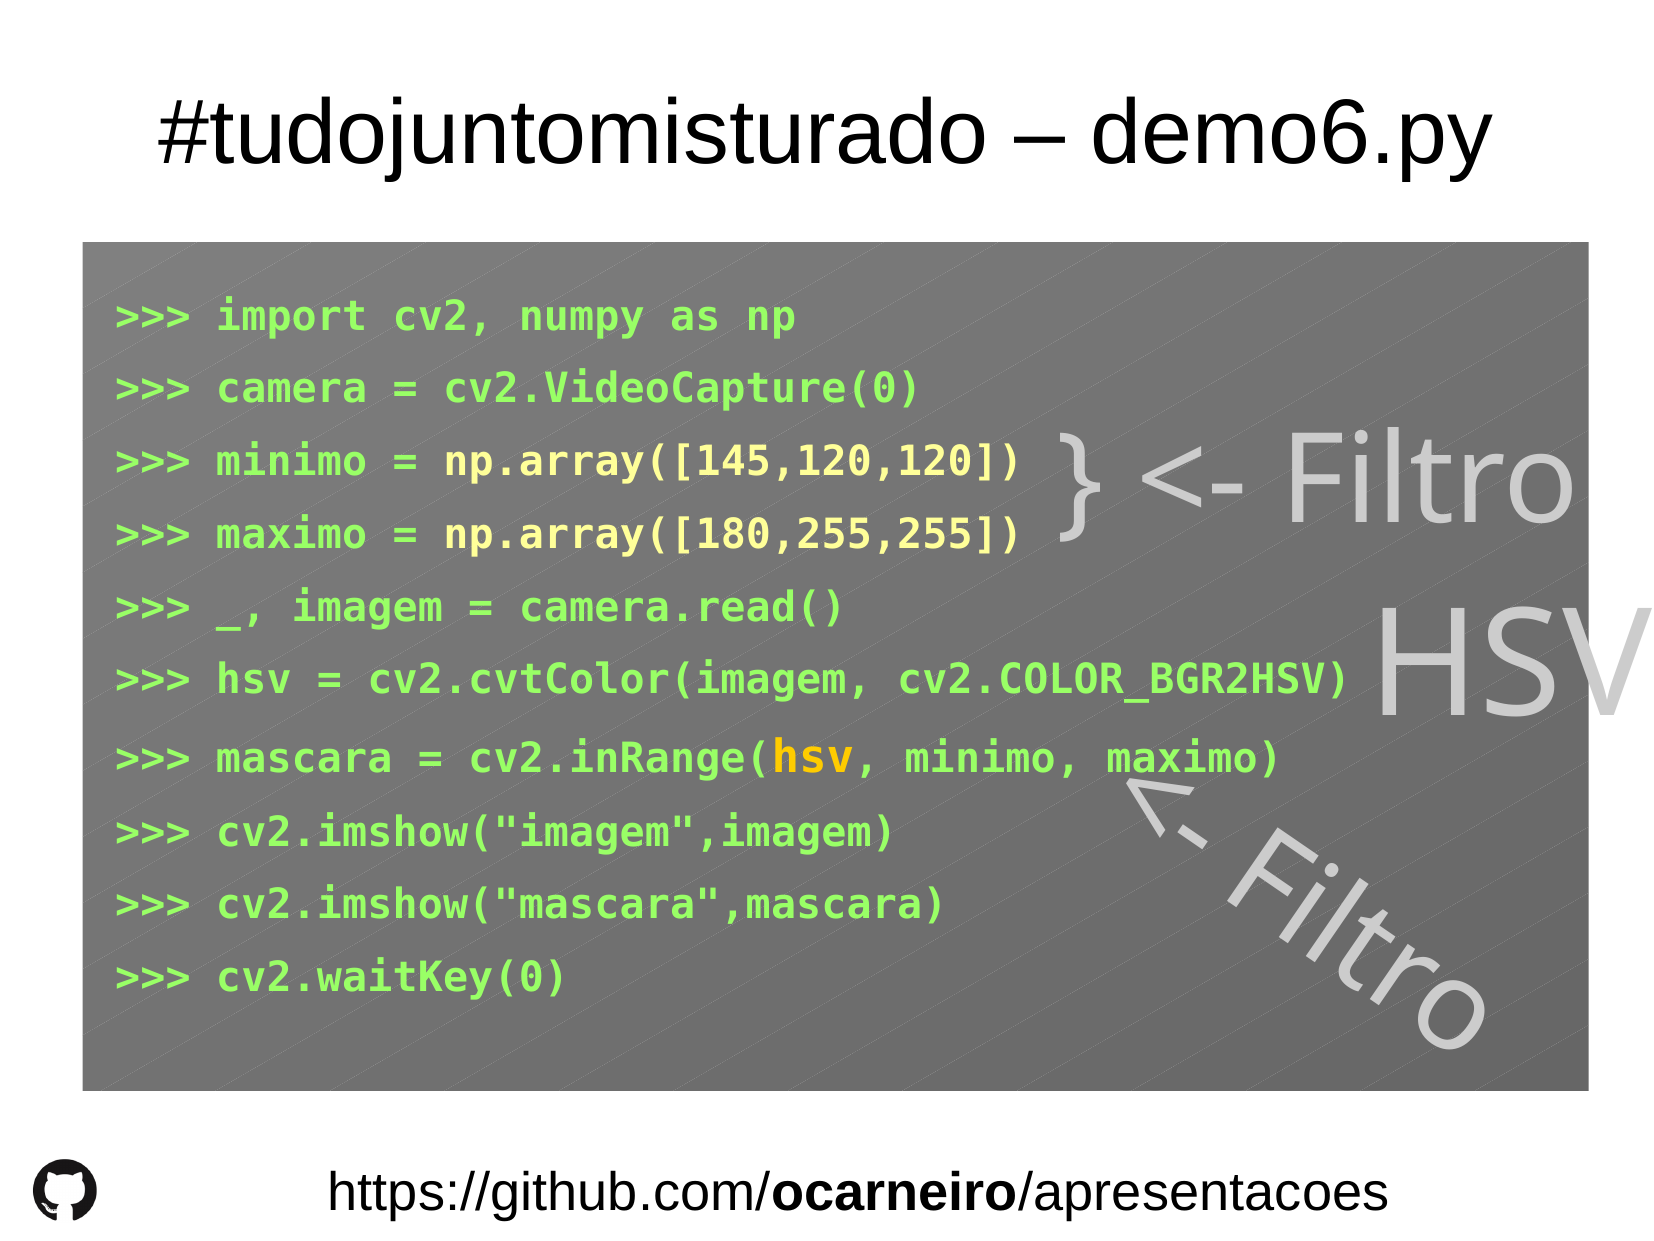

# #tudojuntomisturado – demo6.py
>>> import cv2, numpy as np
>>> camera = cv2.VideoCapture(0)
>>> minimo = np.array([145,120,120])
>>> maximo = np.array([180,255,255])
>>> _, imagem = camera.read()
>>> hsv = cv2.cvtColor(imagem, cv2.COLOR_BGR2HSV)
>>> mascara = cv2.inRange(hsv, minimo, maximo)
>>> cv2.imshow("imagem",imagem)
>>> cv2.imshow("mascara",mascara)
>>> cv2.waitKey(0)
} <- Filtro
HSV!
 <- Filtro
https://github.com/ocarneiro/apresentacoes